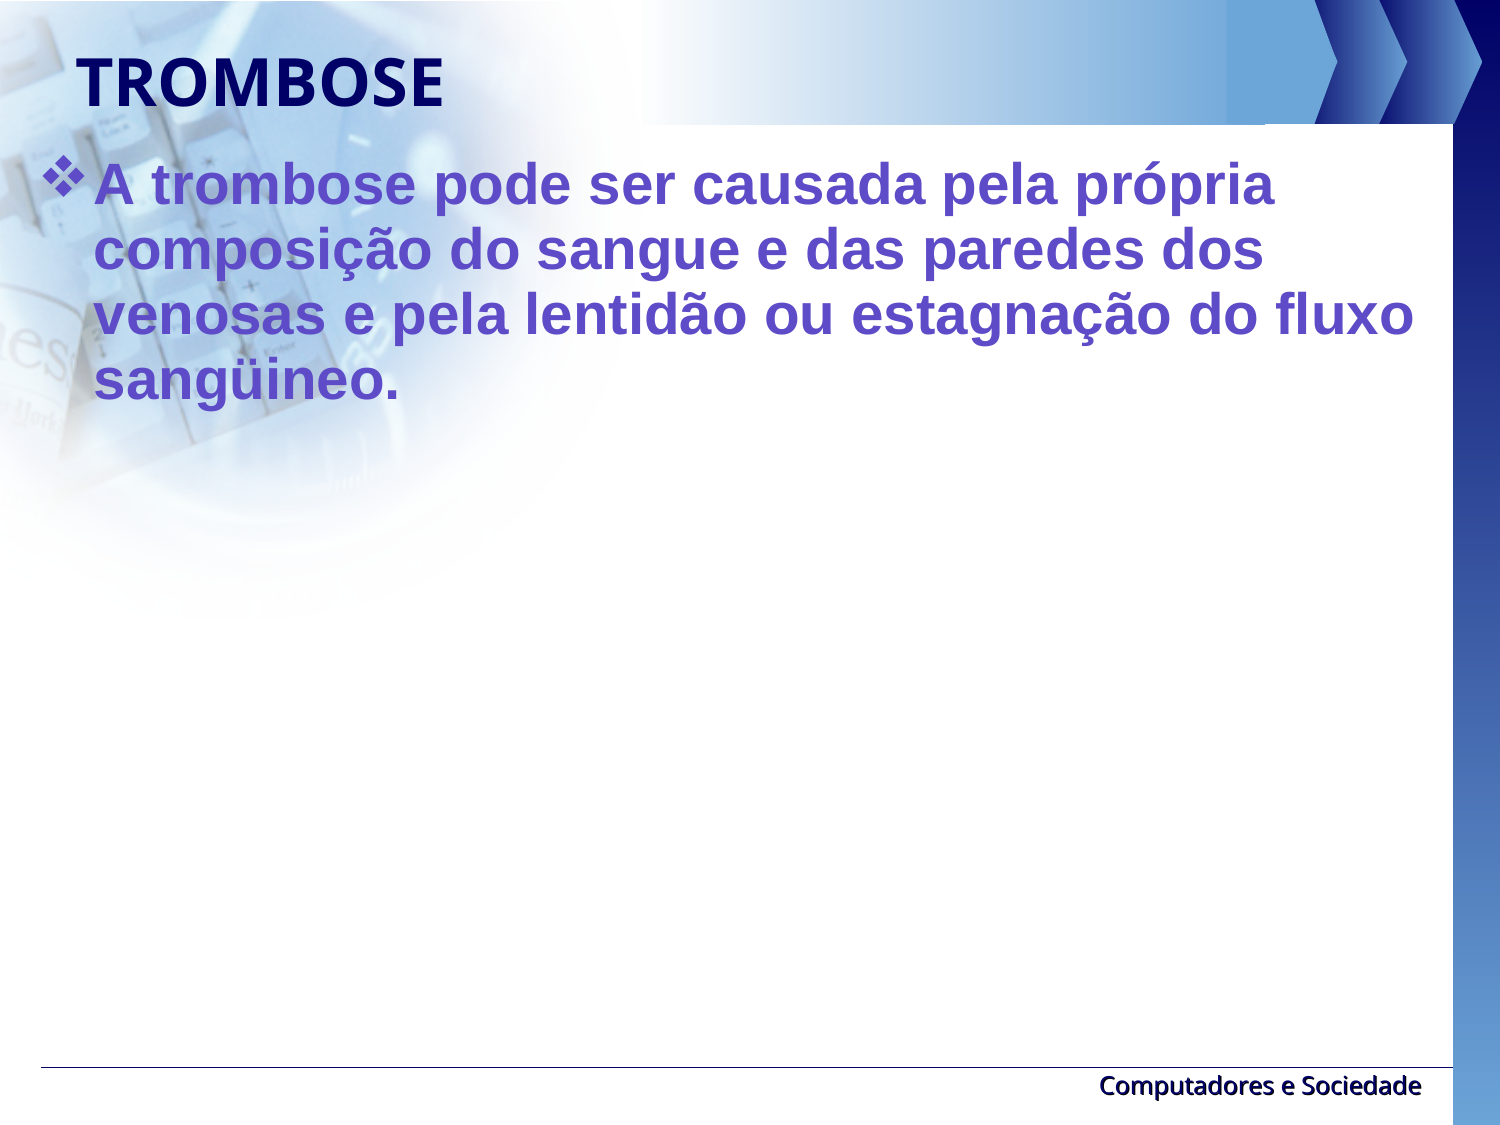

# TROMBOSE
A trombose pode ser causada pela própria composição do sangue e das paredes dos venosas e pela lentidão ou estagnação do fluxo sangüineo.